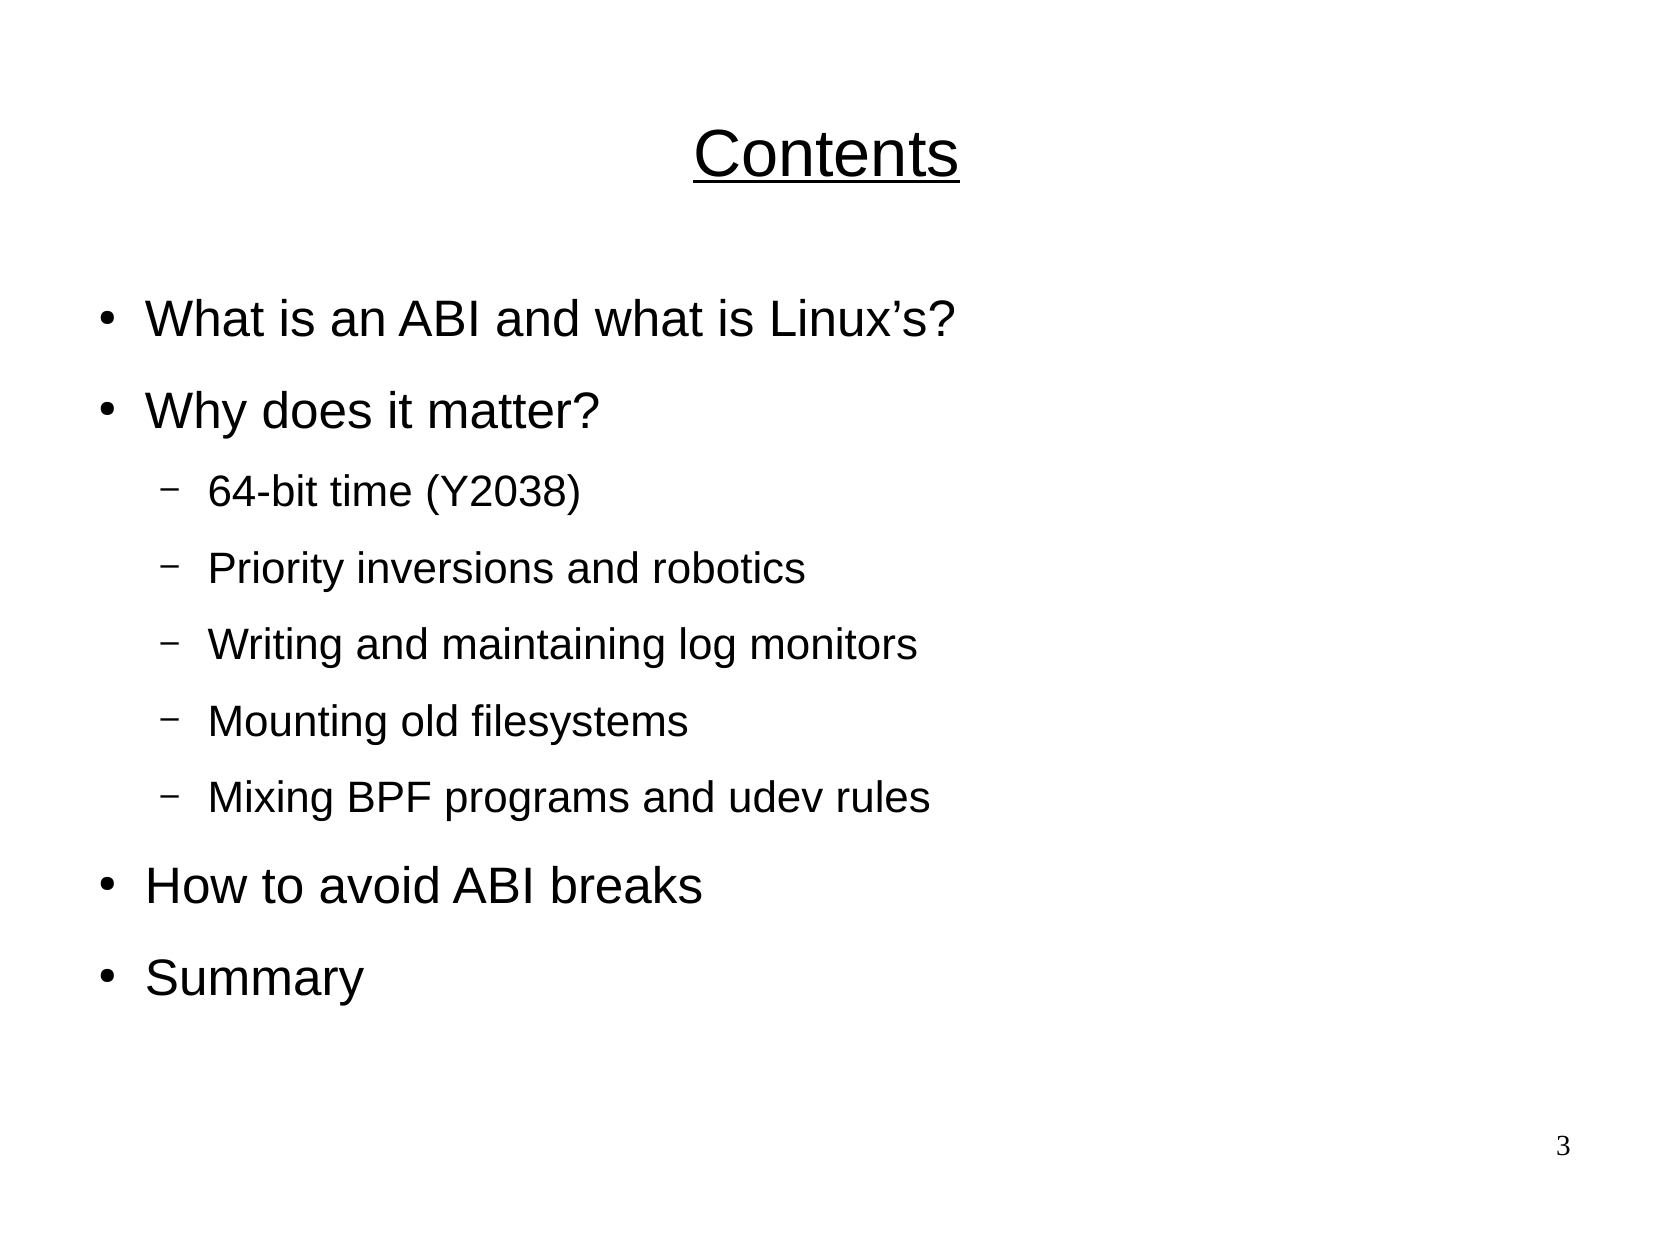

# Contents
What is an ABI and what is Linux’s?
Why does it matter?
64-bit time (Y2038)
Priority inversions and robotics
Writing and maintaining log monitors
Mounting old filesystems
Mixing BPF programs and udev rules
How to avoid ABI breaks
Summary
3